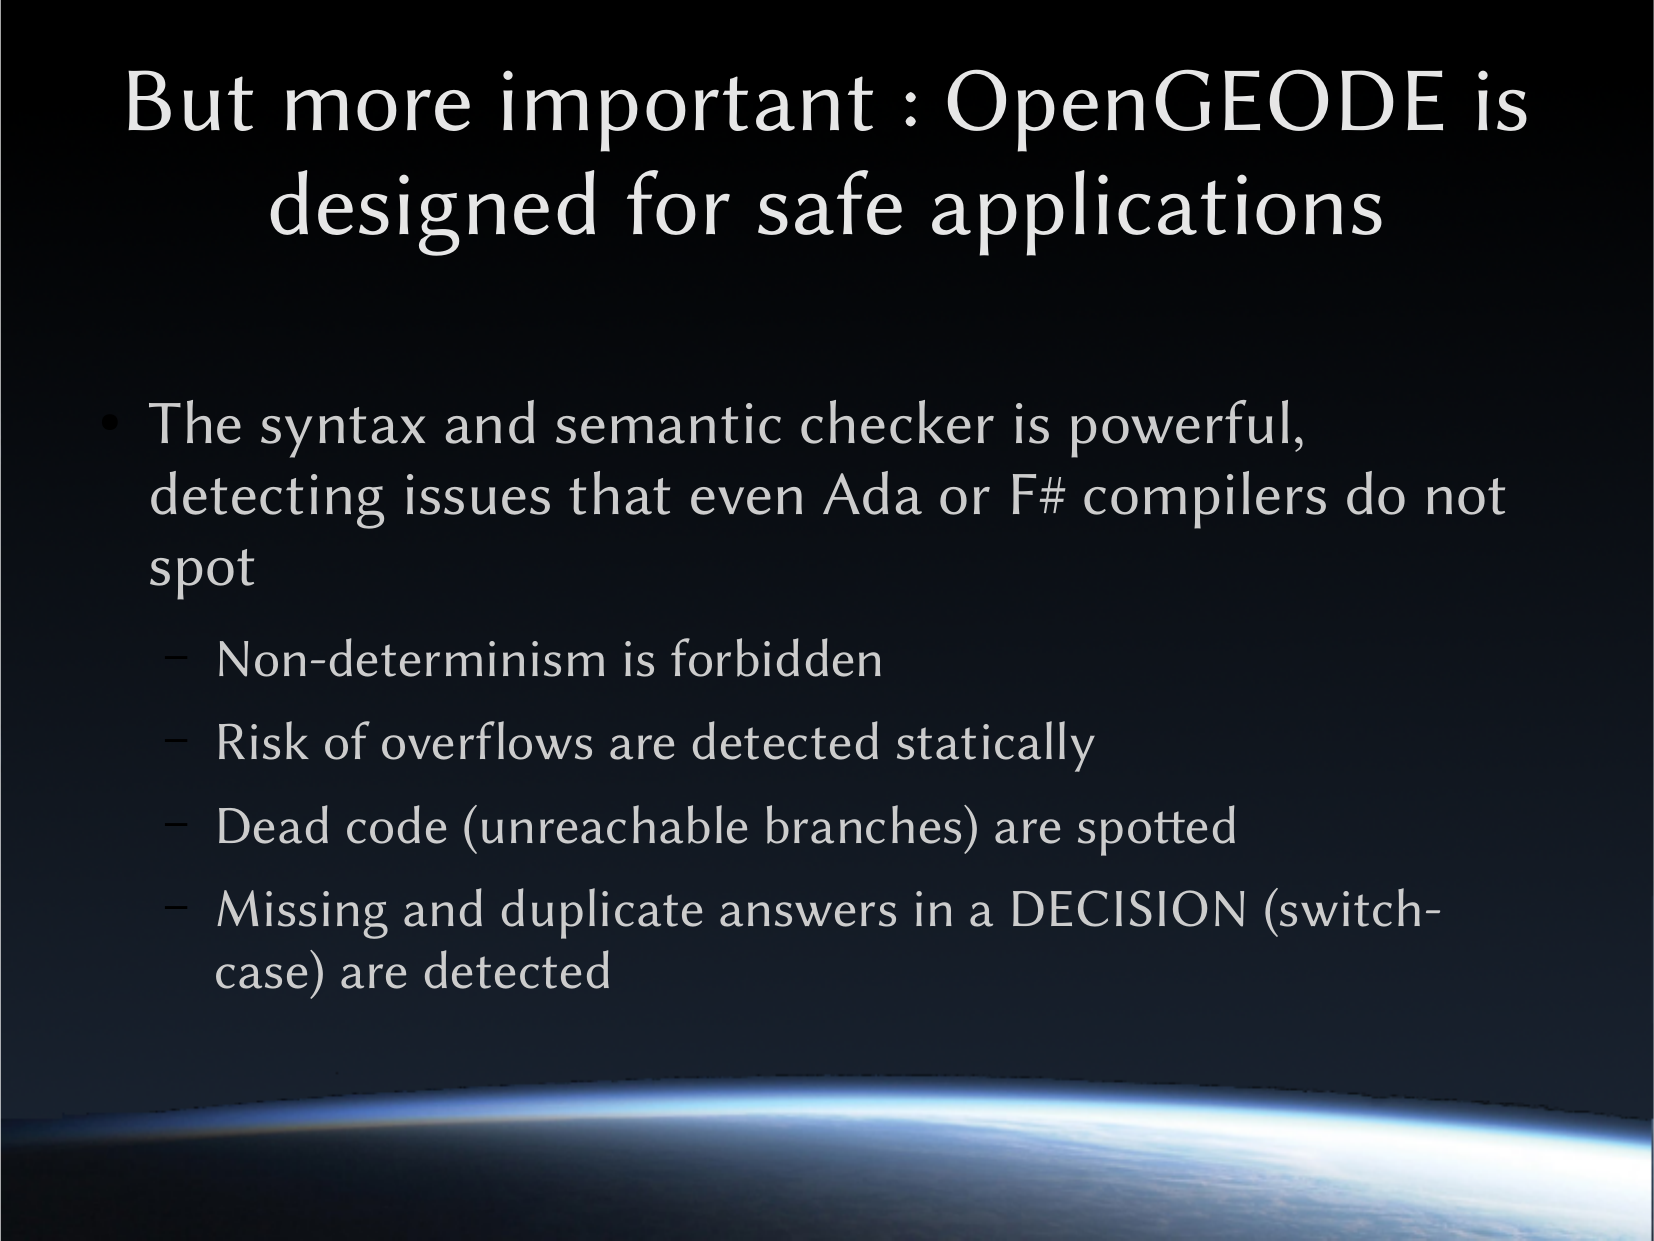

# But more important : OpenGEODE is designed for safe applications
The syntax and semantic checker is powerful, detecting issues that even Ada or F# compilers do not spot
Non-determinism is forbidden
Risk of overflows are detected statically
Dead code (unreachable branches) are spotted
Missing and duplicate answers in a DECISION (switch-case) are detected